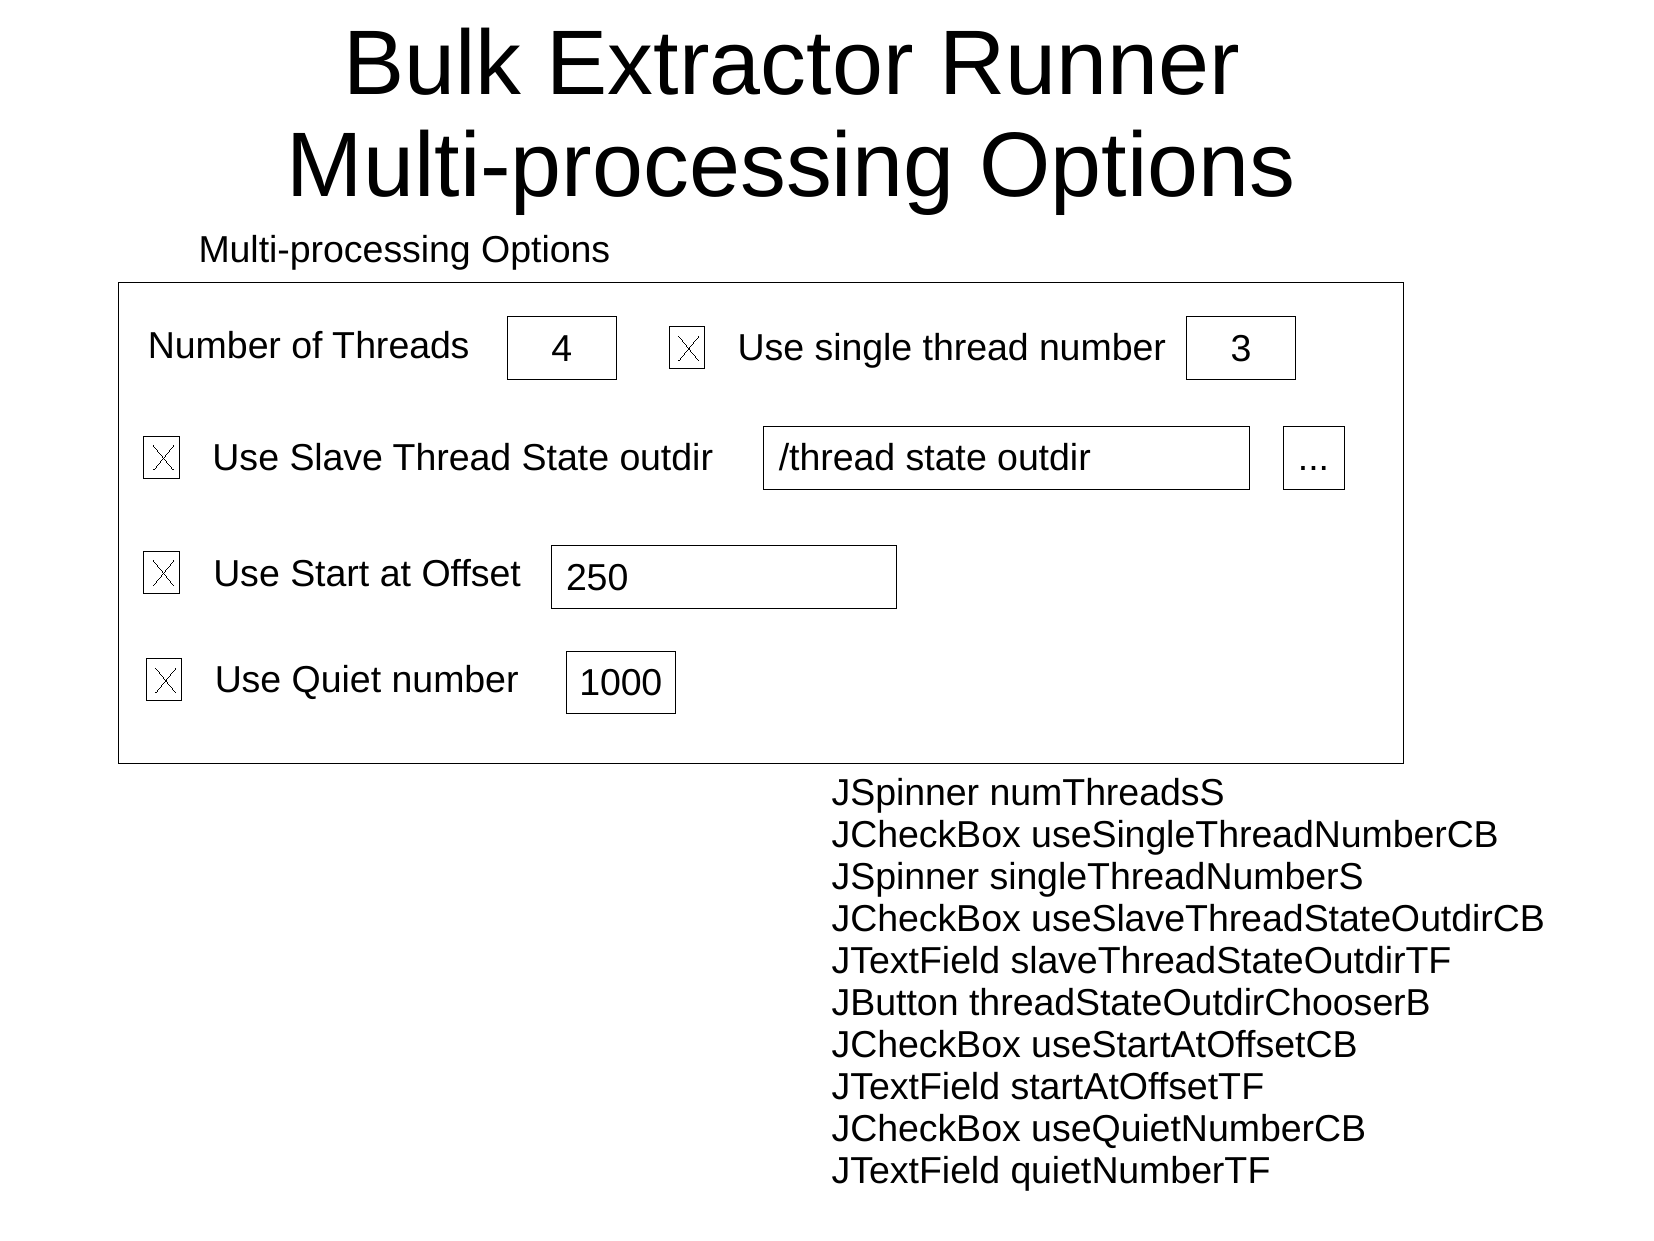

# Bulk Extractor Runner Multi-processing Options
Multi-processing Options
Number of Threads
4
3
Use single thread number
/thread state outdir
...
Use Slave Thread State outdir
Use Start at Offset
250
Use Quiet number
1000
JSpinner numThreadsS
JCheckBox useSingleThreadNumberCB
JSpinner singleThreadNumberS
JCheckBox useSlaveThreadStateOutdirCB
JTextField slaveThreadStateOutdirTF
JButton threadStateOutdirChooserB
JCheckBox useStartAtOffsetCB
JTextField startAtOffsetTF
JCheckBox useQuietNumberCB
JTextField quietNumberTF